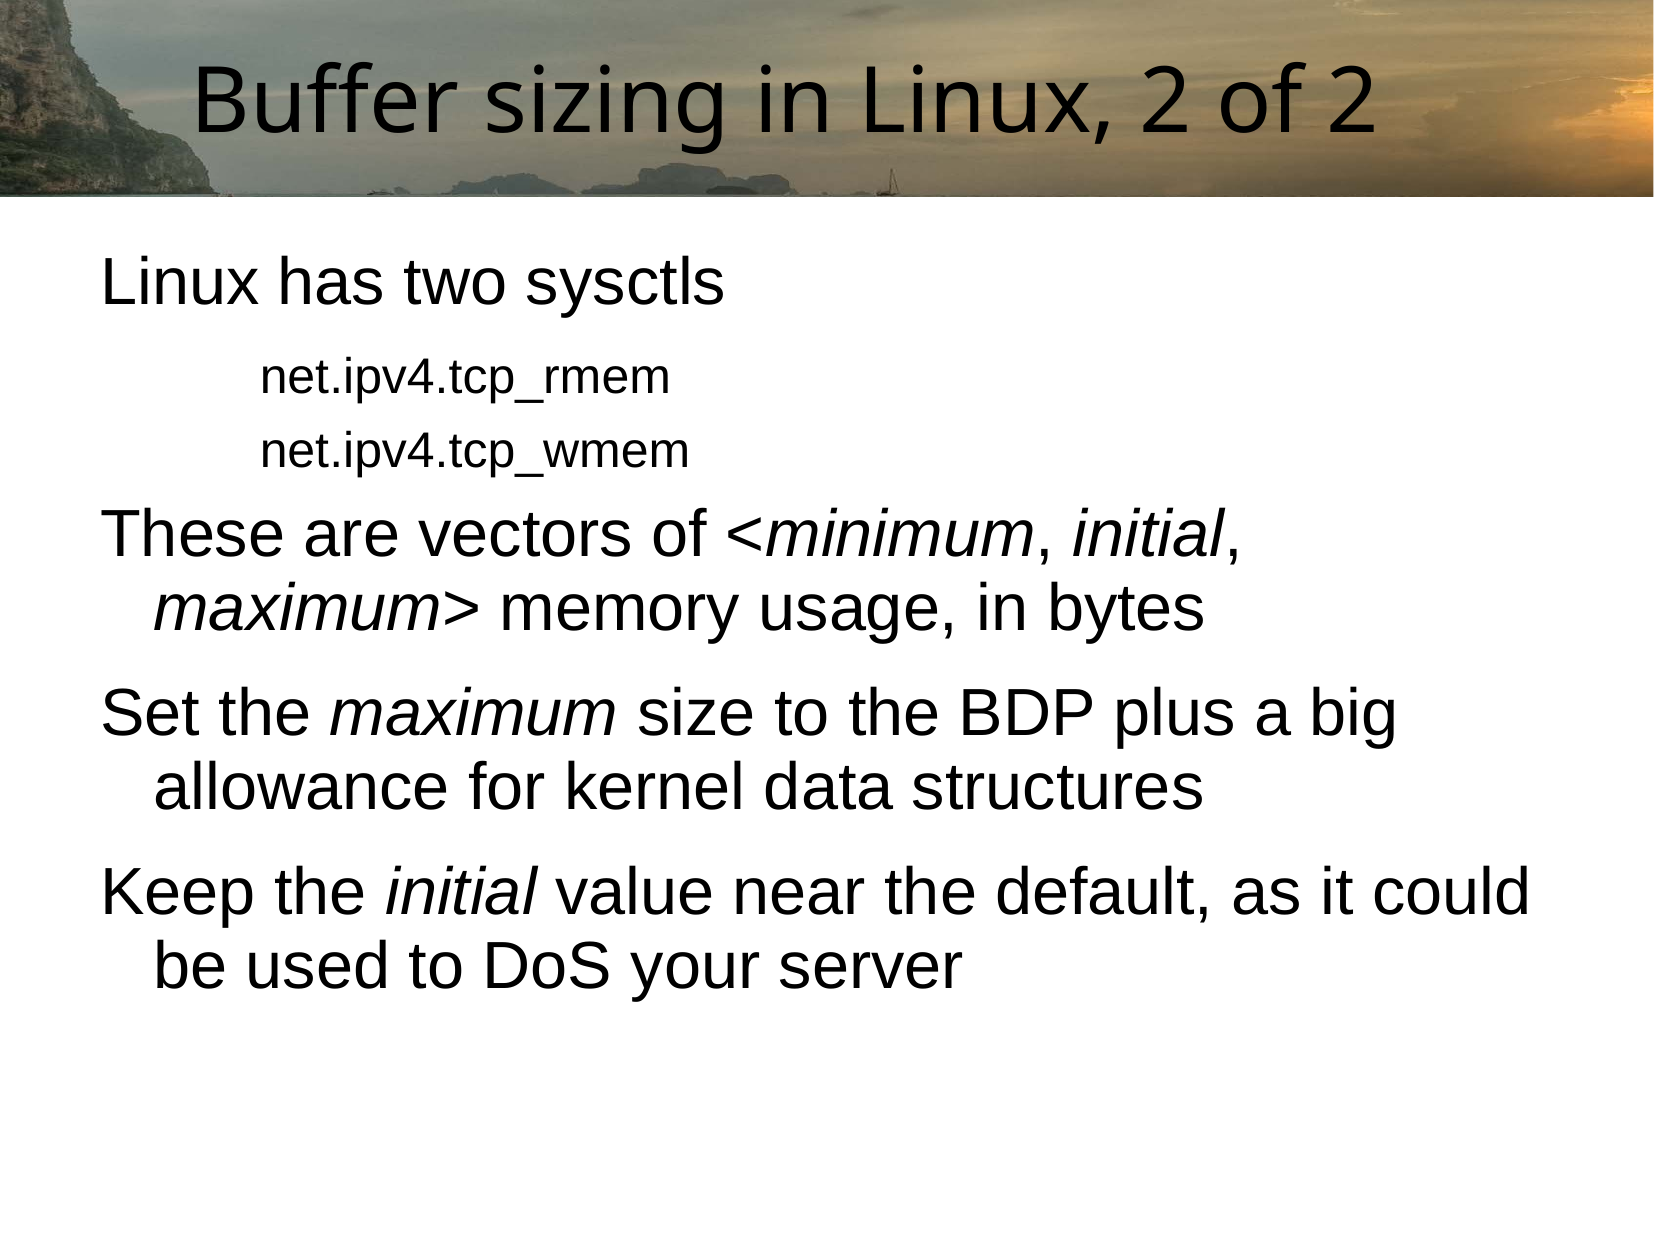

# Buffer sizing in Linux, 2 of 2
Linux has two sysctls
net.ipv4.tcp_rmem
net.ipv4.tcp_wmem
These are vectors of <minimum, initial, maximum> memory usage, in bytes
Set the maximum size to the BDP plus a big allowance for kernel data structures
Keep the initial value near the default, as it could be used to DoS your server